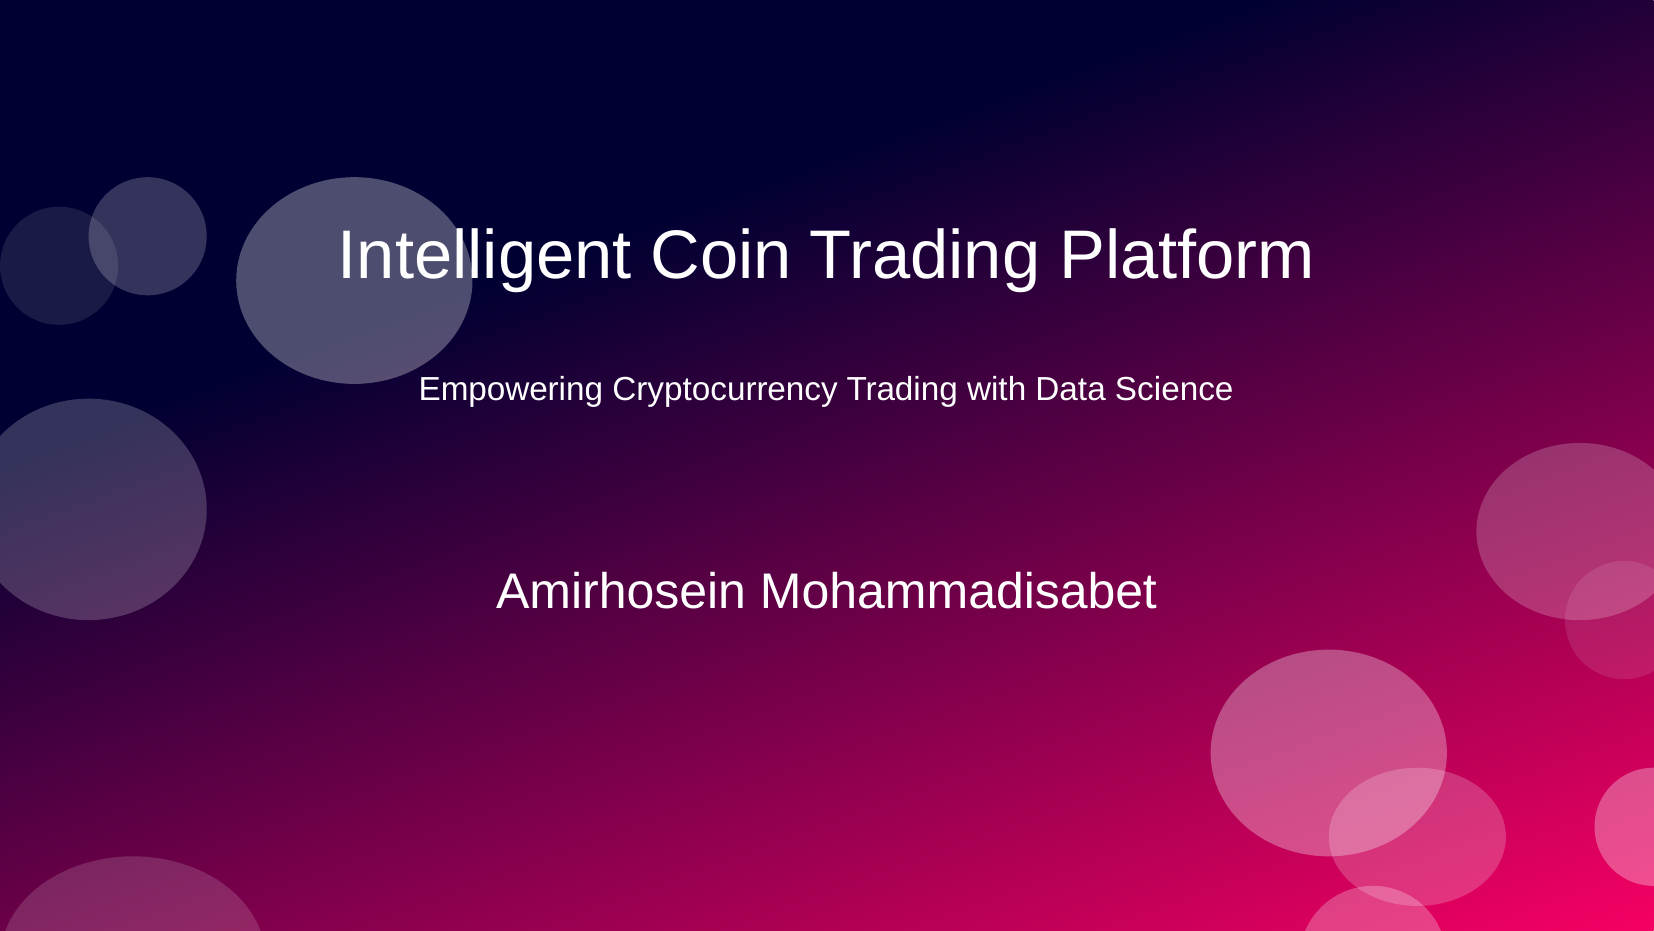

# Intelligent Coin Trading Platform
Empowering Cryptocurrency Trading with Data Science
Amirhosein Mohammadisabet